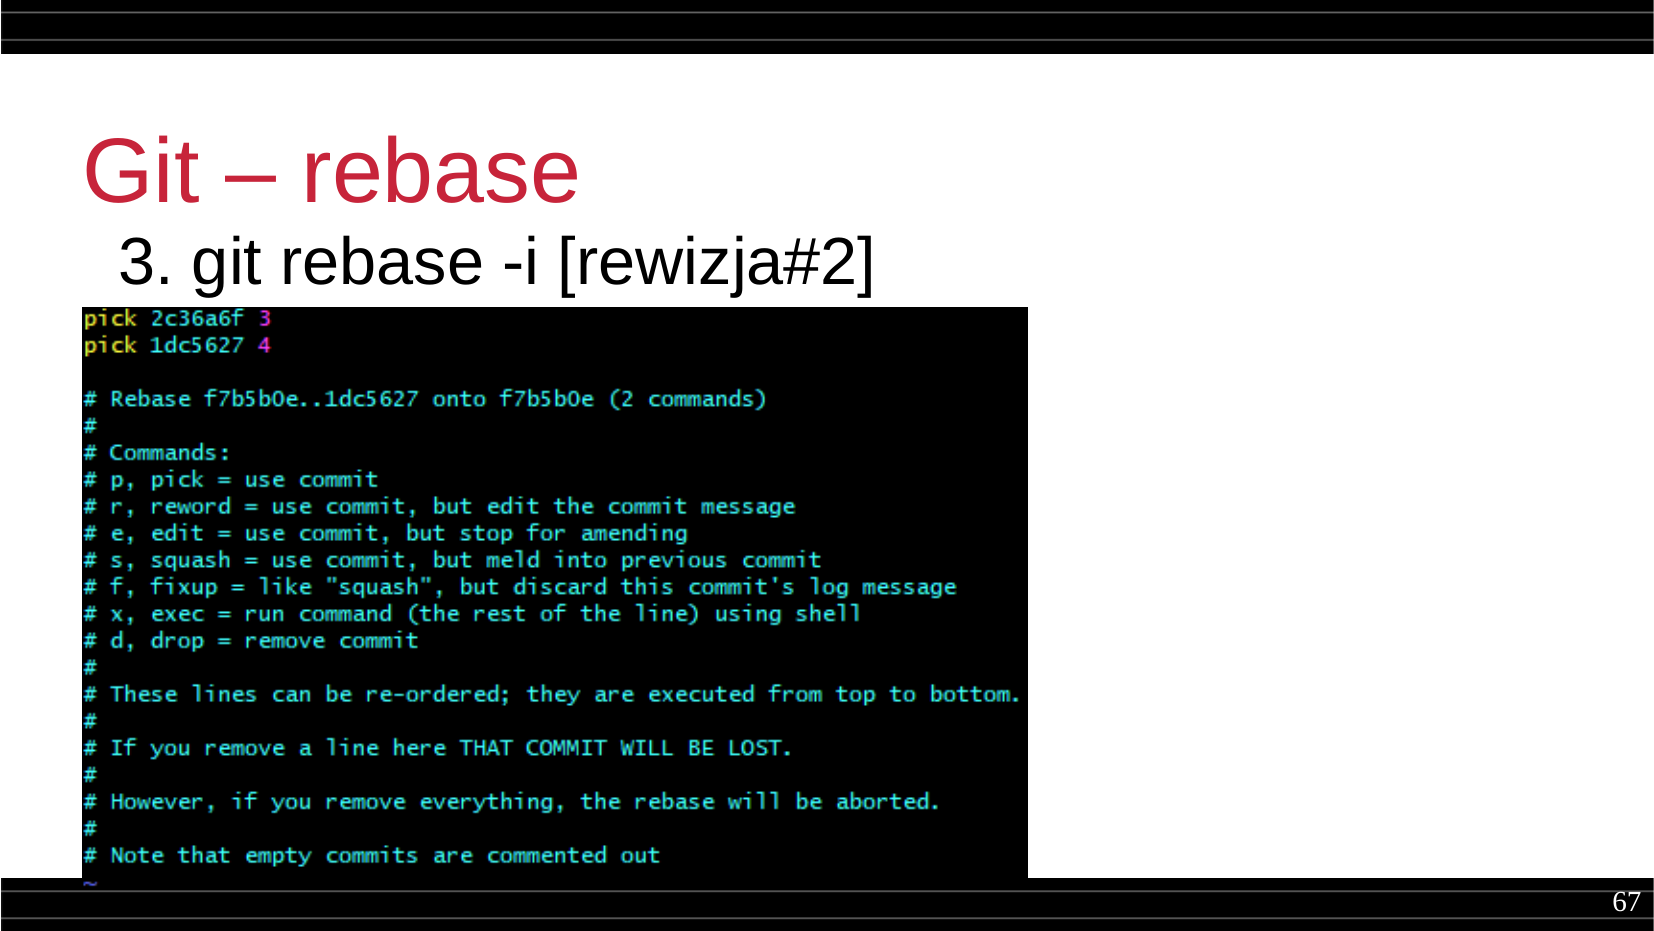

# Git – rebase
3. git rebase -i [rewizja#2]